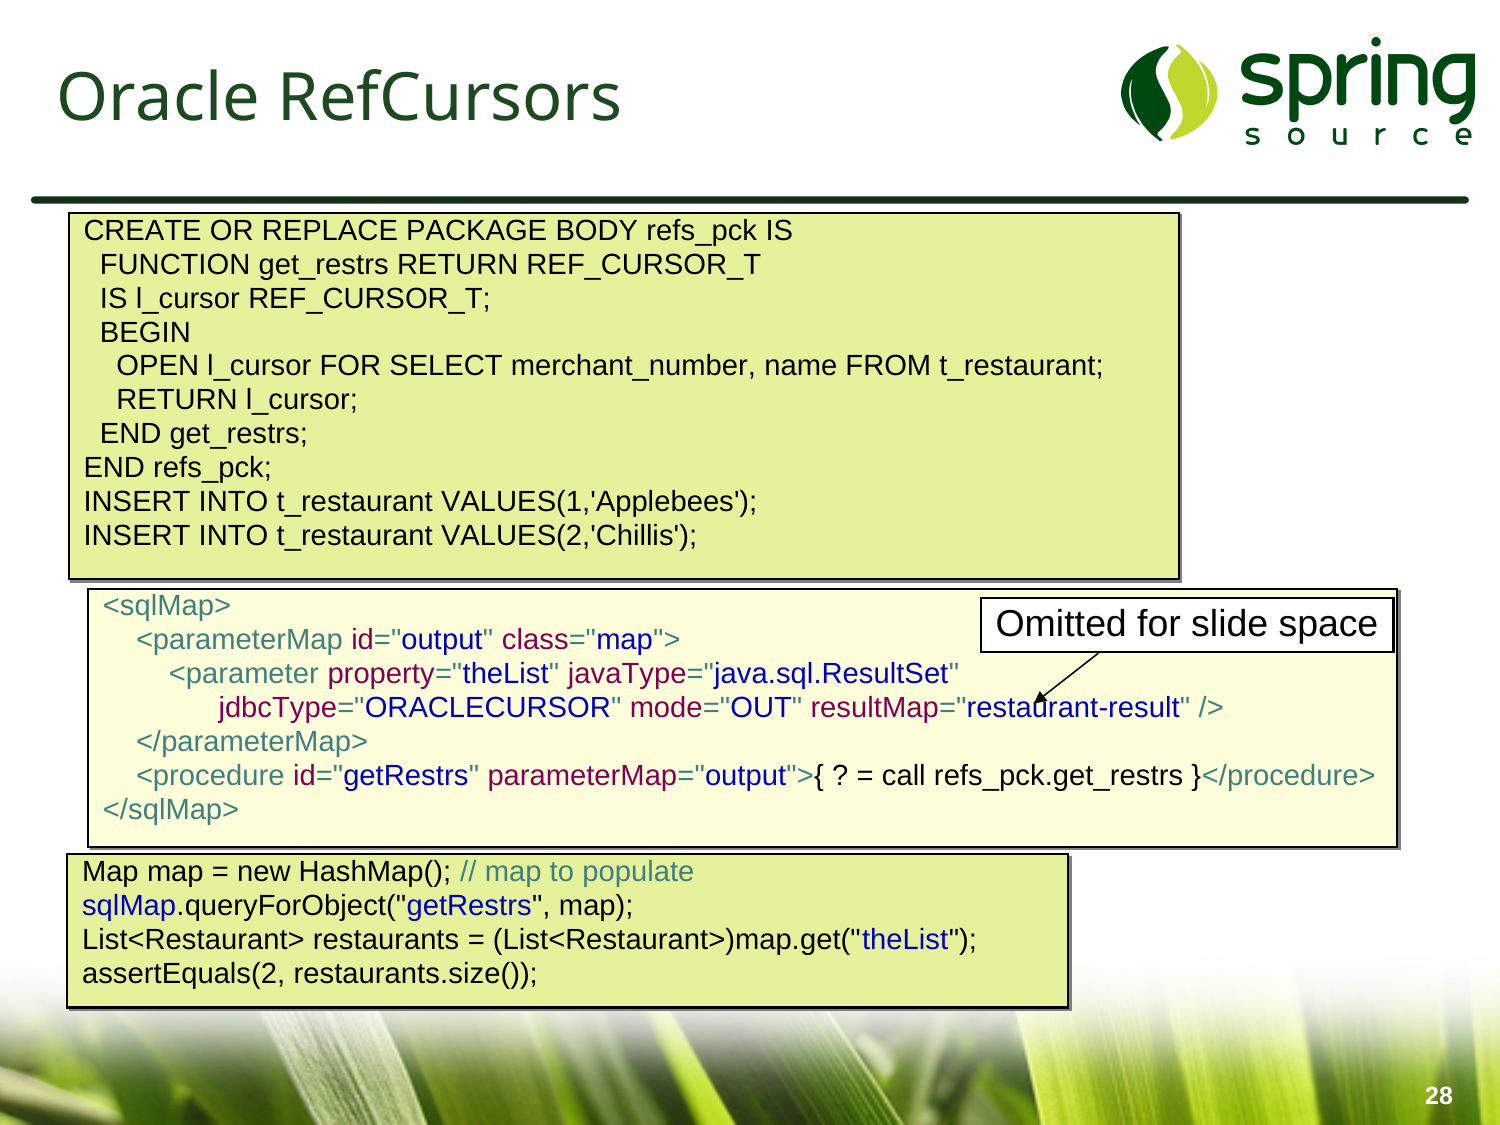

# Oracle RefCursors
CREATE OR REPLACE PACKAGE BODY refs_pck IS
 FUNCTION get_restrs RETURN REF_CURSOR_T
 IS l_cursor REF_CURSOR_T;
 BEGIN
 OPEN l_cursor FOR SELECT merchant_number, name FROM t_restaurant;
 RETURN l_cursor;
 END get_restrs;
END refs_pck;
INSERT INTO t_restaurant VALUES(1,'Applebees');
INSERT INTO t_restaurant VALUES(2,'Chillis');
<sqlMap>
 <parameterMap id="output" class="map">
 <parameter property="theList" javaType="java.sql.ResultSet"
 jdbcType="ORACLECURSOR" mode="OUT" resultMap="restaurant-result" />
 </parameterMap>
 <procedure id="getRestrs" parameterMap="output">{ ? = call refs_pck.get_restrs }</procedure>
</sqlMap>
Omitted for slide space
Map map = new HashMap(); // map to populate
sqlMap.queryForObject("getRestrs", map);
List<Restaurant> restaurants = (List<Restaurant>)map.get("theList");
assertEquals(2, restaurants.size());